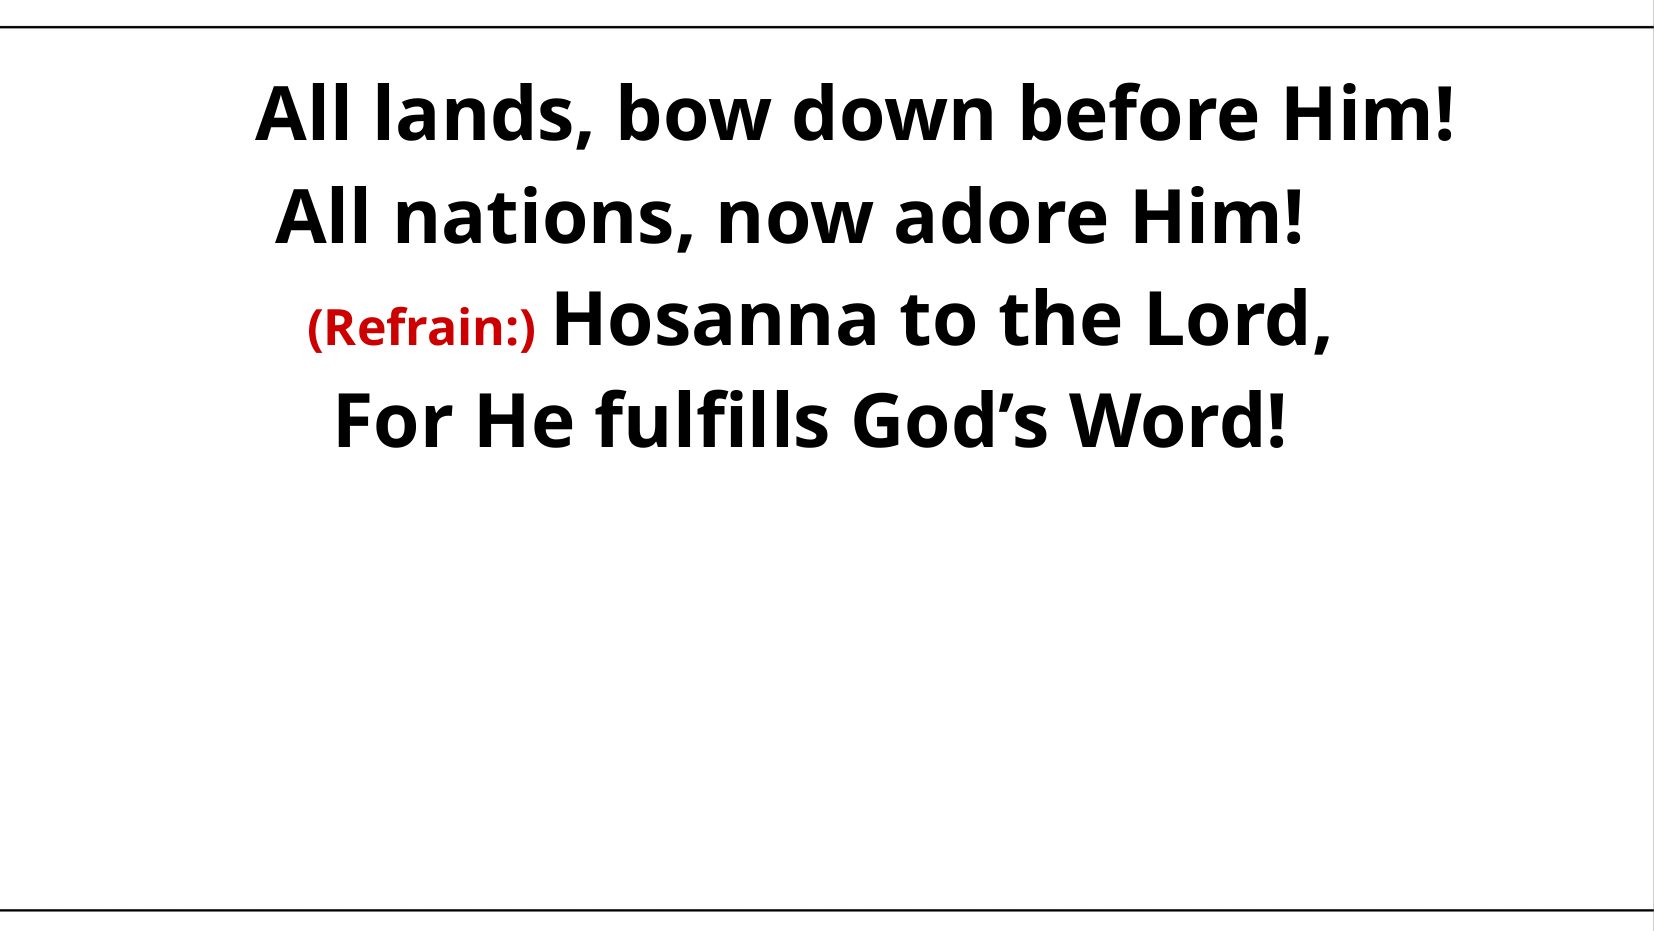

All lands, bow down before Him!
 All nations, now adore Him!
(Refrain:) Hosanna to the Lord,
For He fulfills God’s Word!